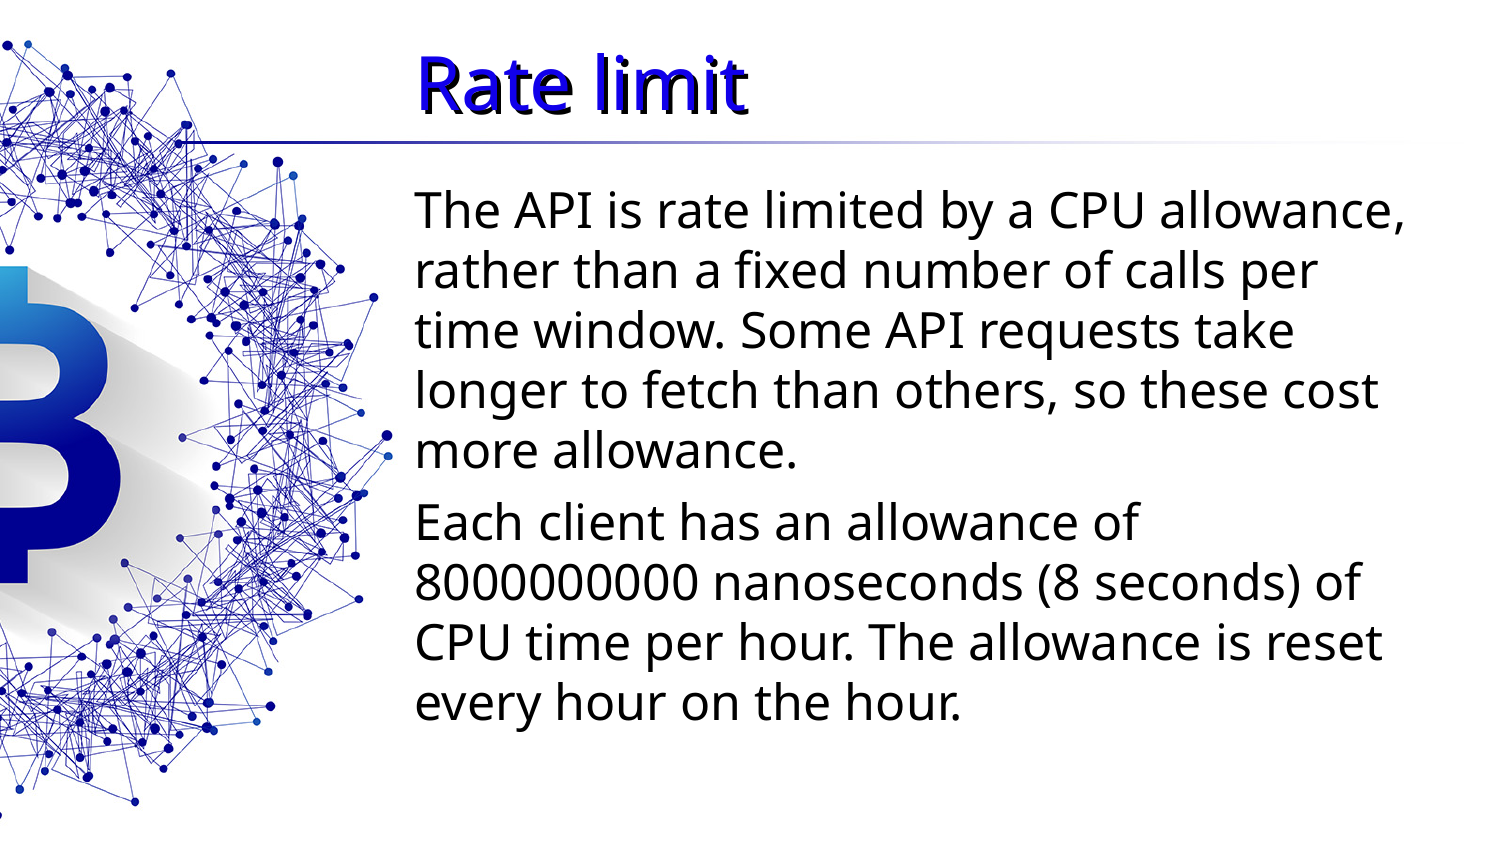

# Rate limit
The API is rate limited by a CPU allowance, rather than a fixed number of calls per time window. Some API requests take longer to fetch than others, so these cost more allowance.
Each client has an allowance of 8000000000 nanoseconds (8 seconds) of CPU time per hour. The allowance is reset every hour on the hour.